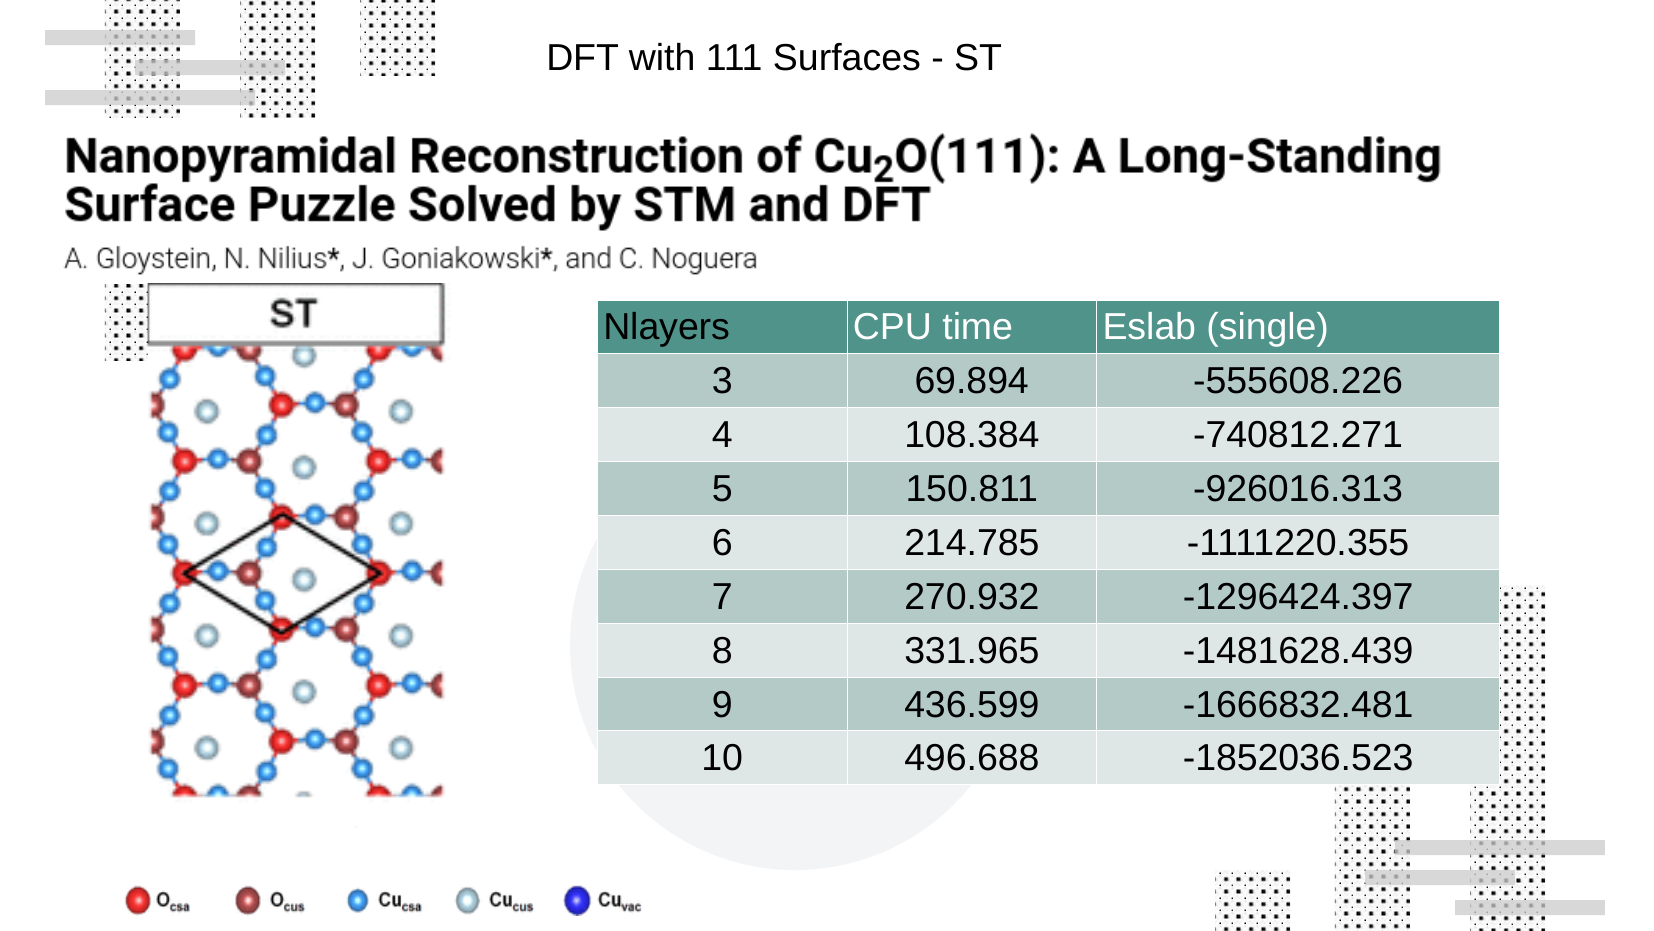

DFT with 111 Surfaces - ST
| Nlayers | CPU time | Eslab (single) |
| --- | --- | --- |
| 3 | 69.894 | -555608.226 |
| 4 | 108.384 | -740812.271 |
| 5 | 150.811 | -926016.313 |
| 6 | 214.785 | -1111220.355 |
| 7 | 270.932 | -1296424.397 |
| 8 | 331.965 | -1481628.439 |
| 9 | 436.599 | -1666832.481 |
| 10 | 496.688 | -1852036.523 |